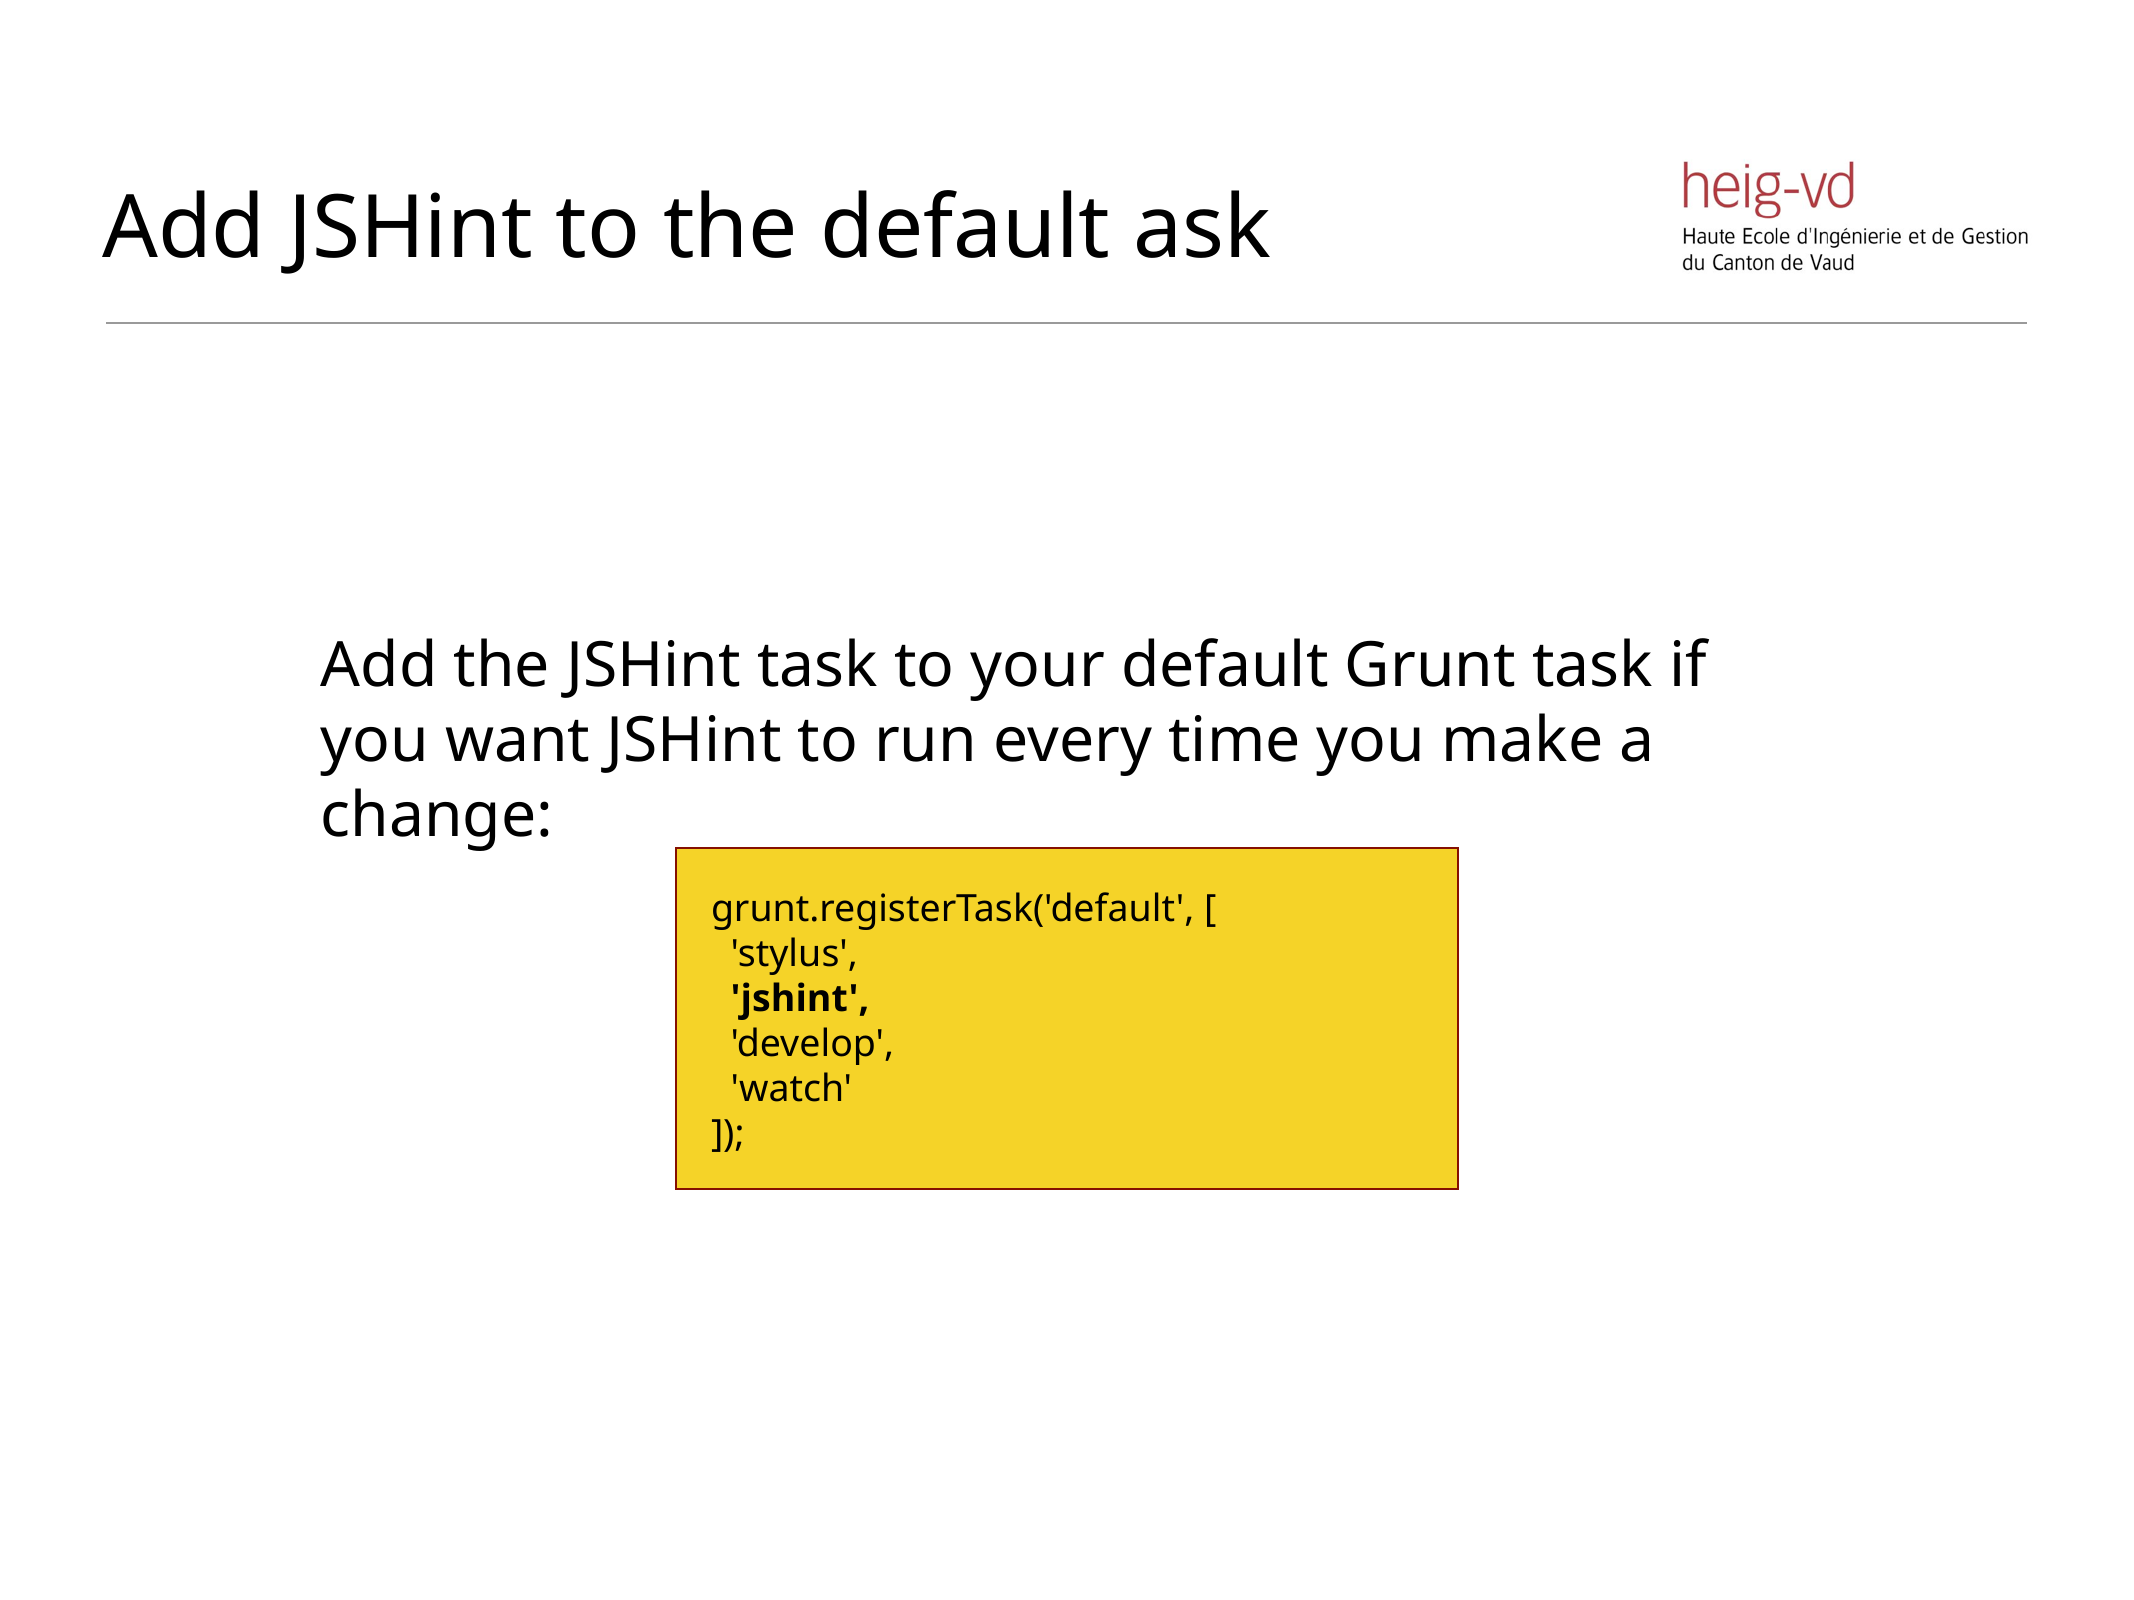

# Add JSHint to the default ask
Add the JSHint task to your default Grunt task if you want JSHint to run every time you make a change:
grunt.registerTask('default', [
 'stylus',
 'jshint',
 'develop',
 'watch'
]);